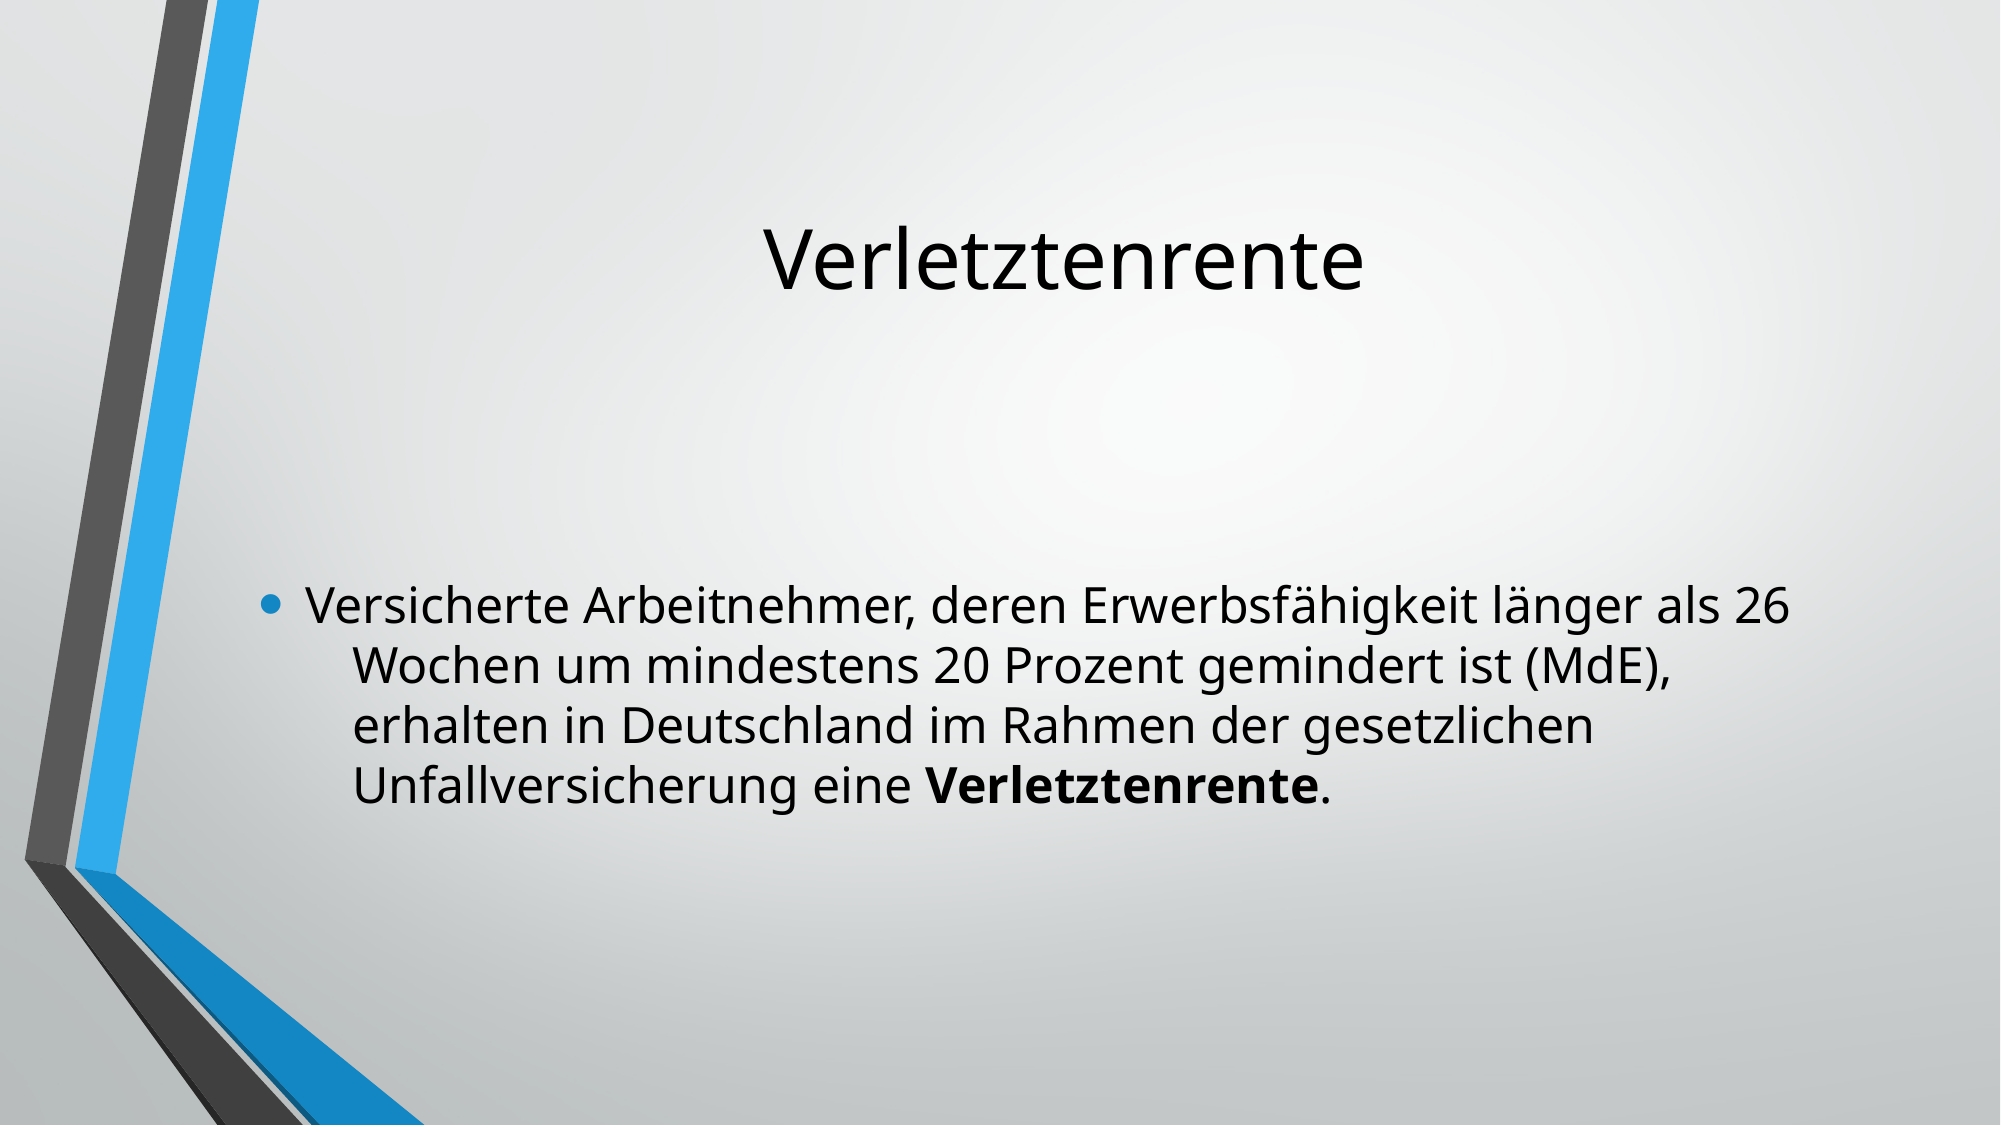

# Verletztenrente
Versicherte Arbeitnehmer, deren Erwerbsfähigkeit länger als 26 Wochen um mindestens 20 Prozent gemindert ist (MdE), erhalten in Deutschland im Rahmen der gesetzlichen Unfallversicherung eine Verletztenrente.